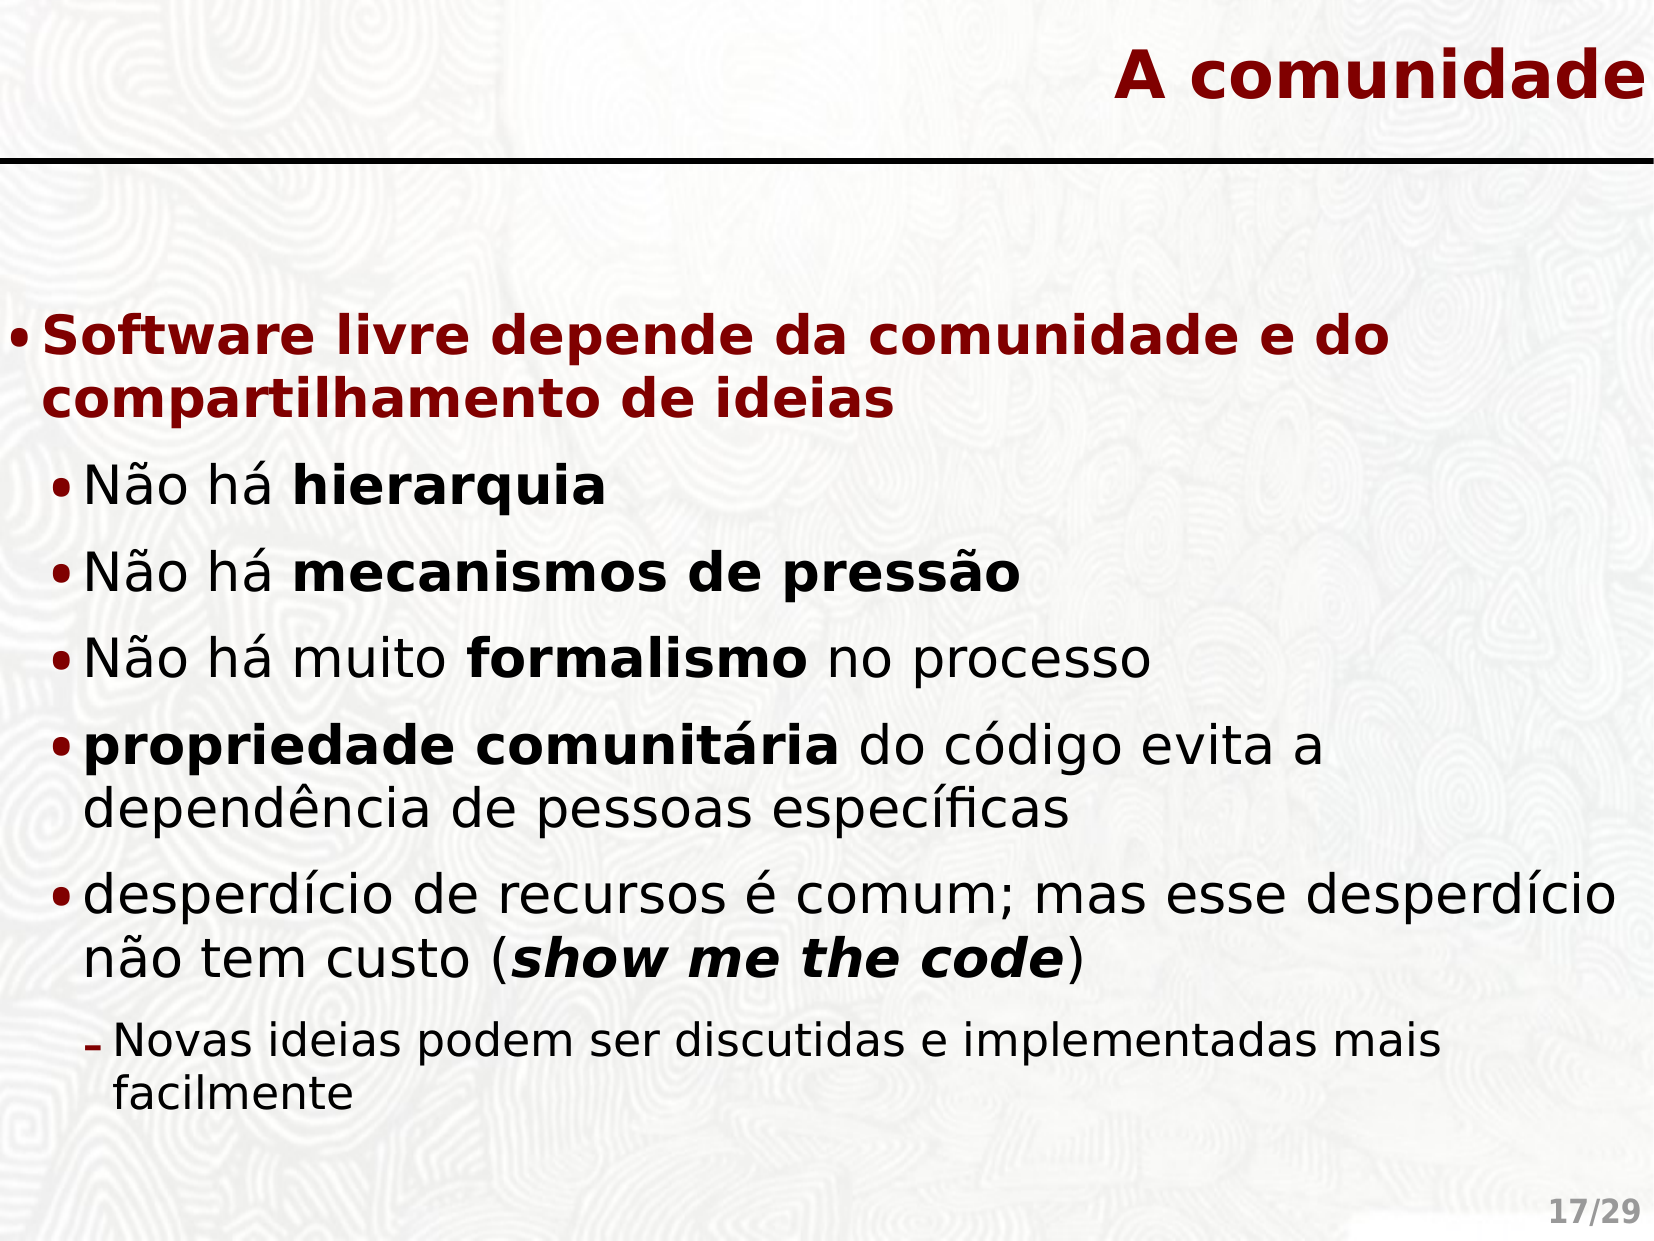

# A comunidade
Software livre depende da comunidade e do compartilhamento de ideias
Não há hierarquia
Não há mecanismos de pressão
Não há muito formalismo no processo
propriedade comunitária do código evita a dependência de pessoas específicas
desperdício de recursos é comum; mas esse desperdício não tem custo (show me the code)
Novas ideias podem ser discutidas e implementadas mais facilmente
17